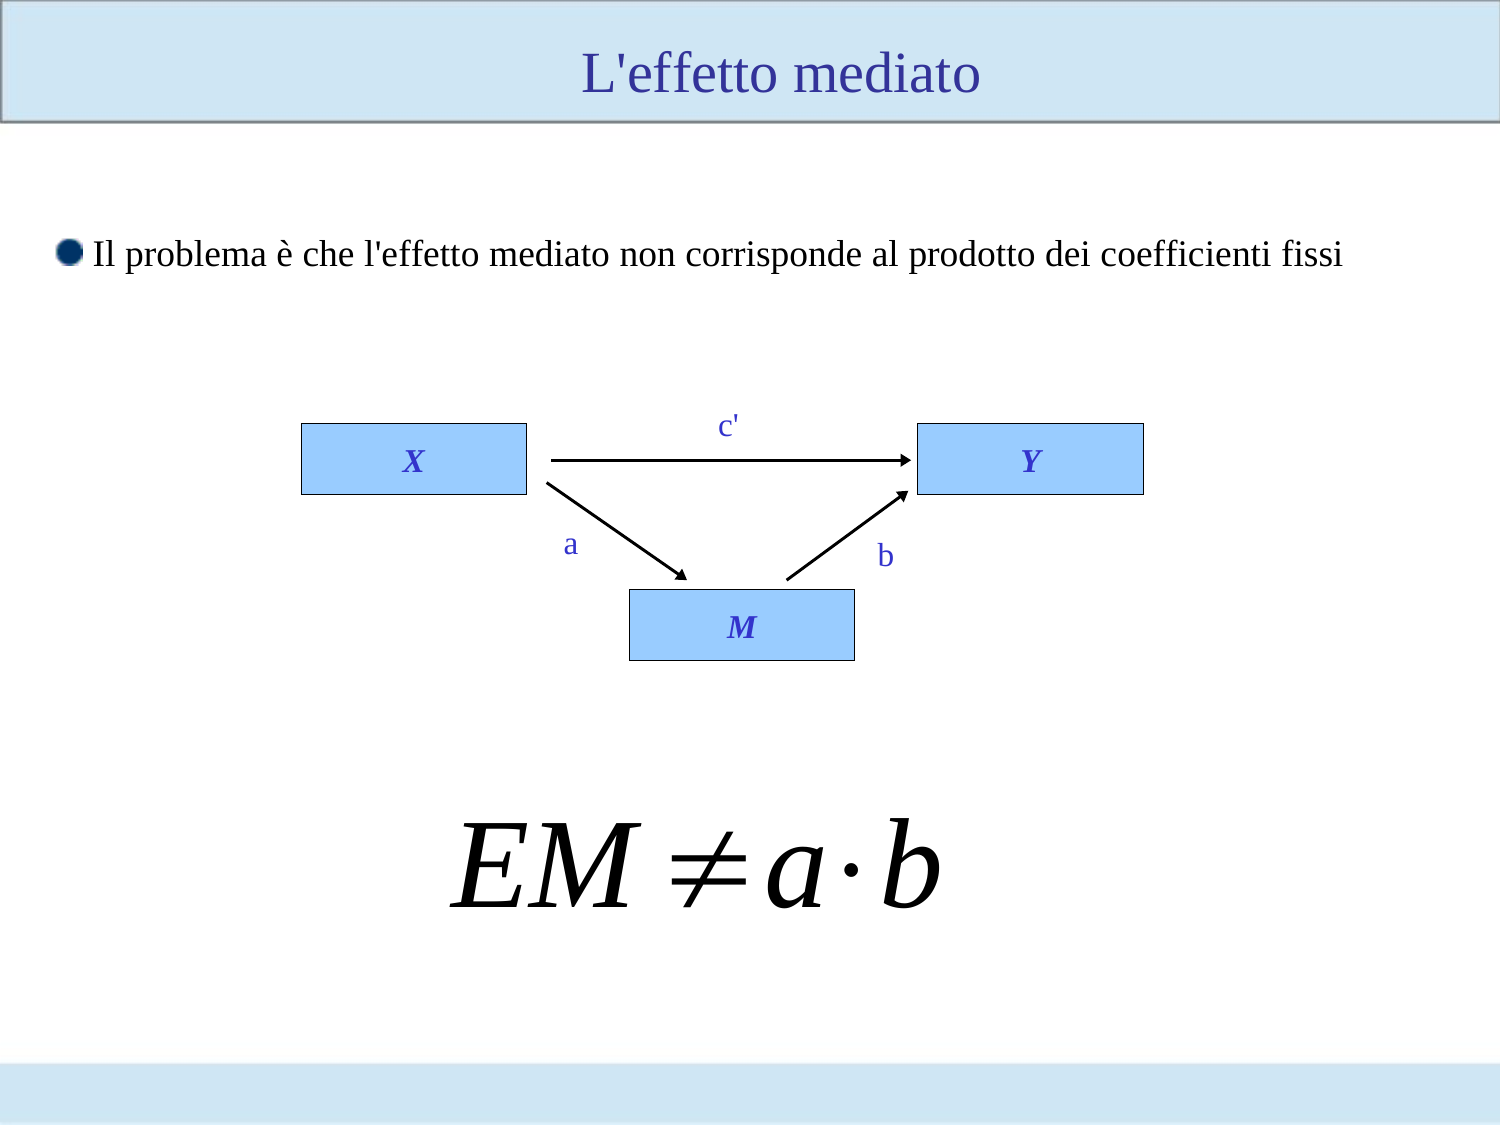

# L'effetto mediato
 Il problema è che l'effetto mediato non corrisponde al prodotto dei coefficienti fissi
c'
X
Y
a
b
M